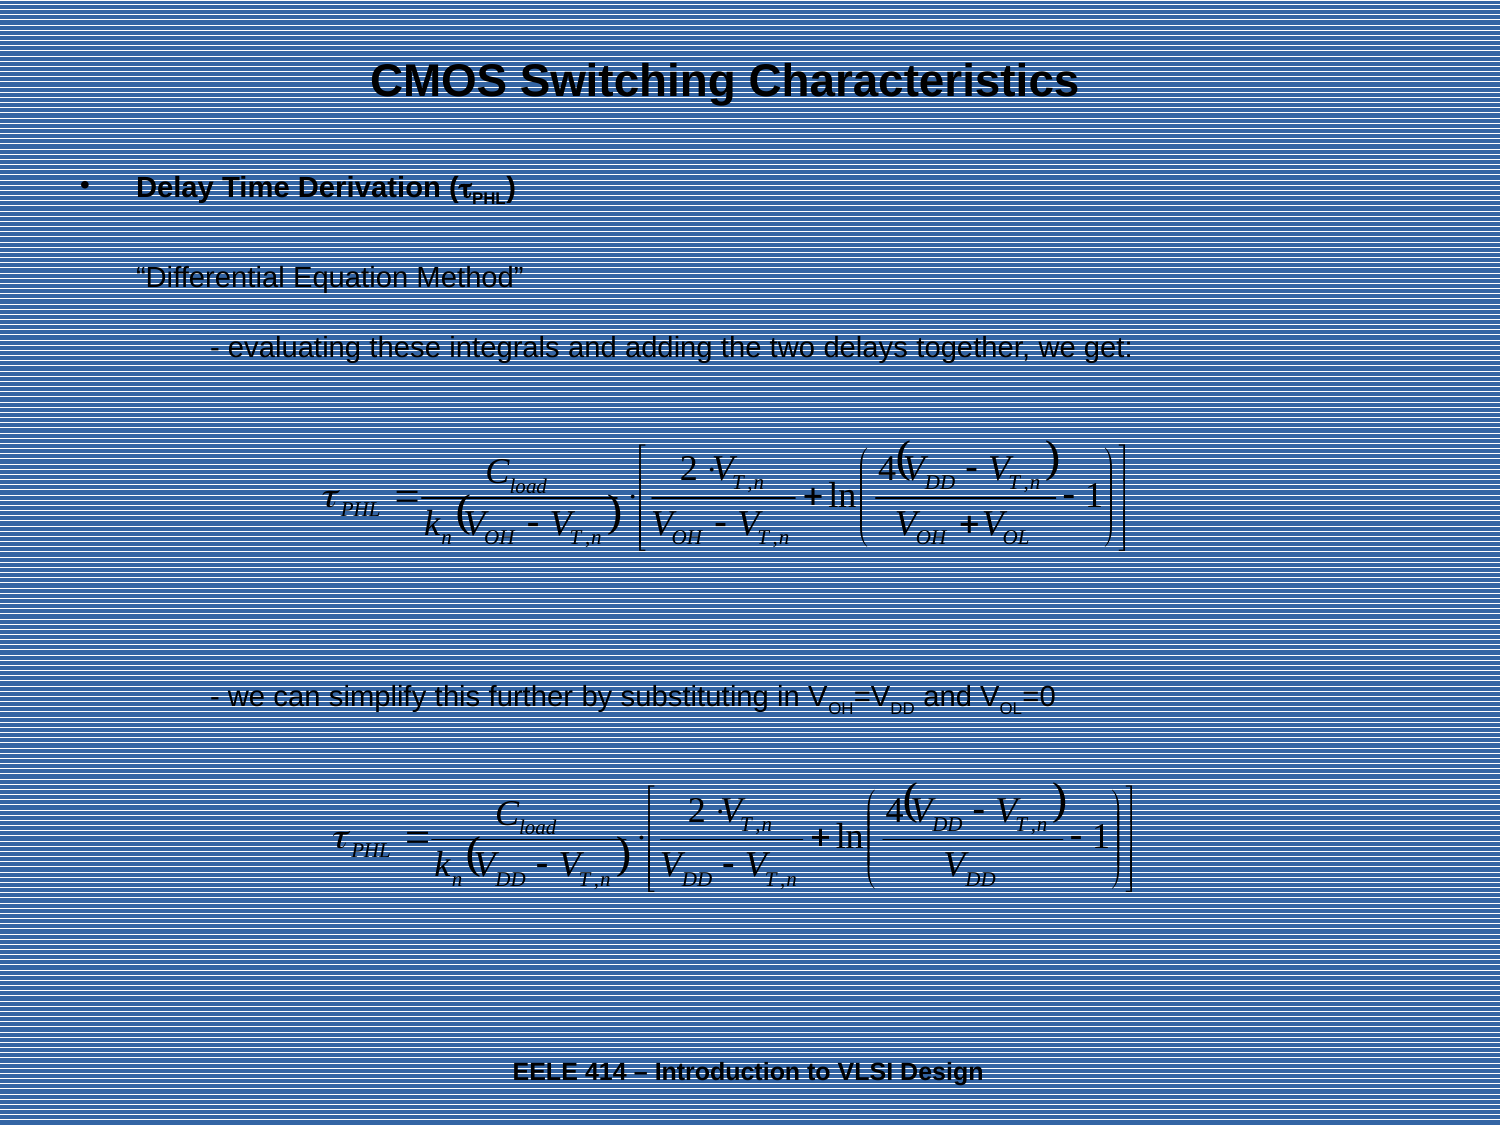

# CMOS Switching Characteristics
Delay Time Derivation (PHL)
“Differential Equation Method”
 	- evaluating these integrals and adding the two delays together, we get:
 	- we can simplify this further by substituting in VOH=VDD and VOL=0